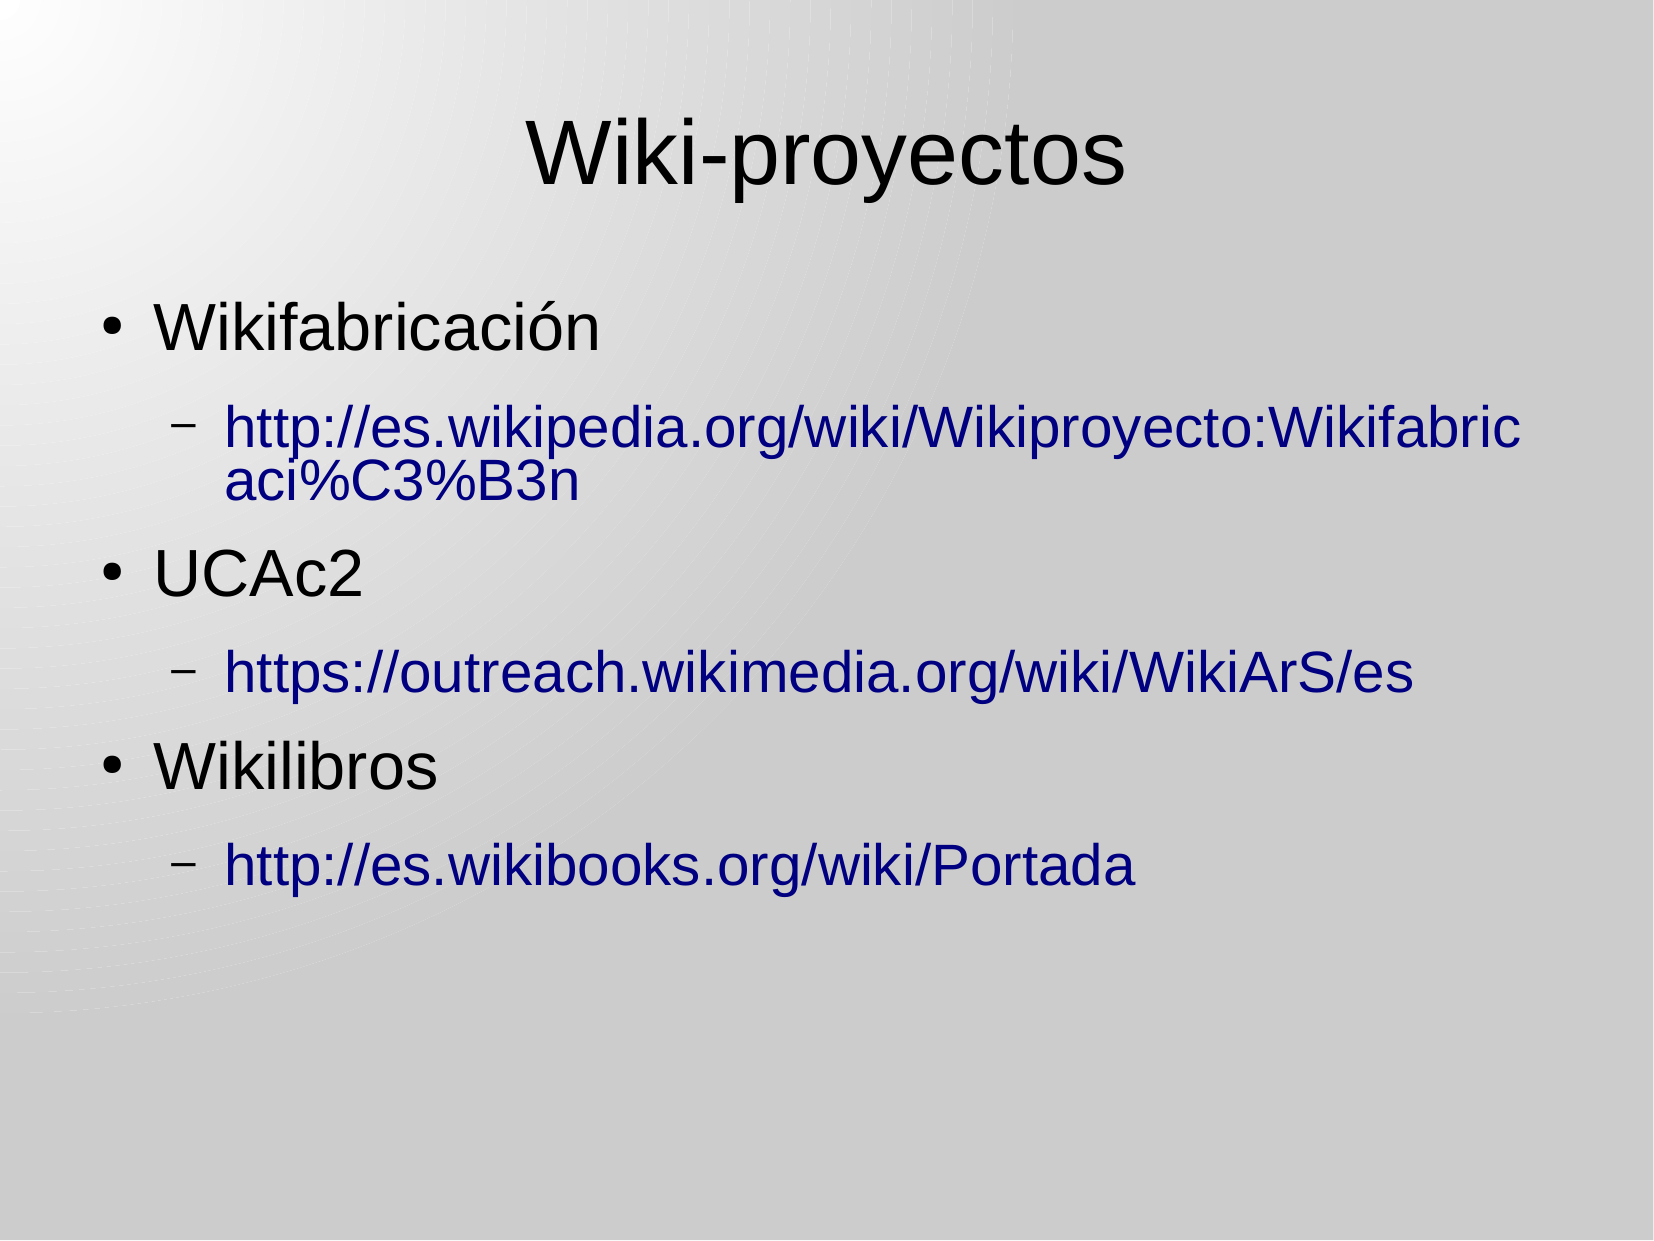

# Wiki-proyectos
Wikifabricación
http://es.wikipedia.org/wiki/Wikiproyecto:Wikifabricaci%C3%B3n
UCAc2
https://outreach.wikimedia.org/wiki/WikiArS/es
Wikilibros
http://es.wikibooks.org/wiki/Portada